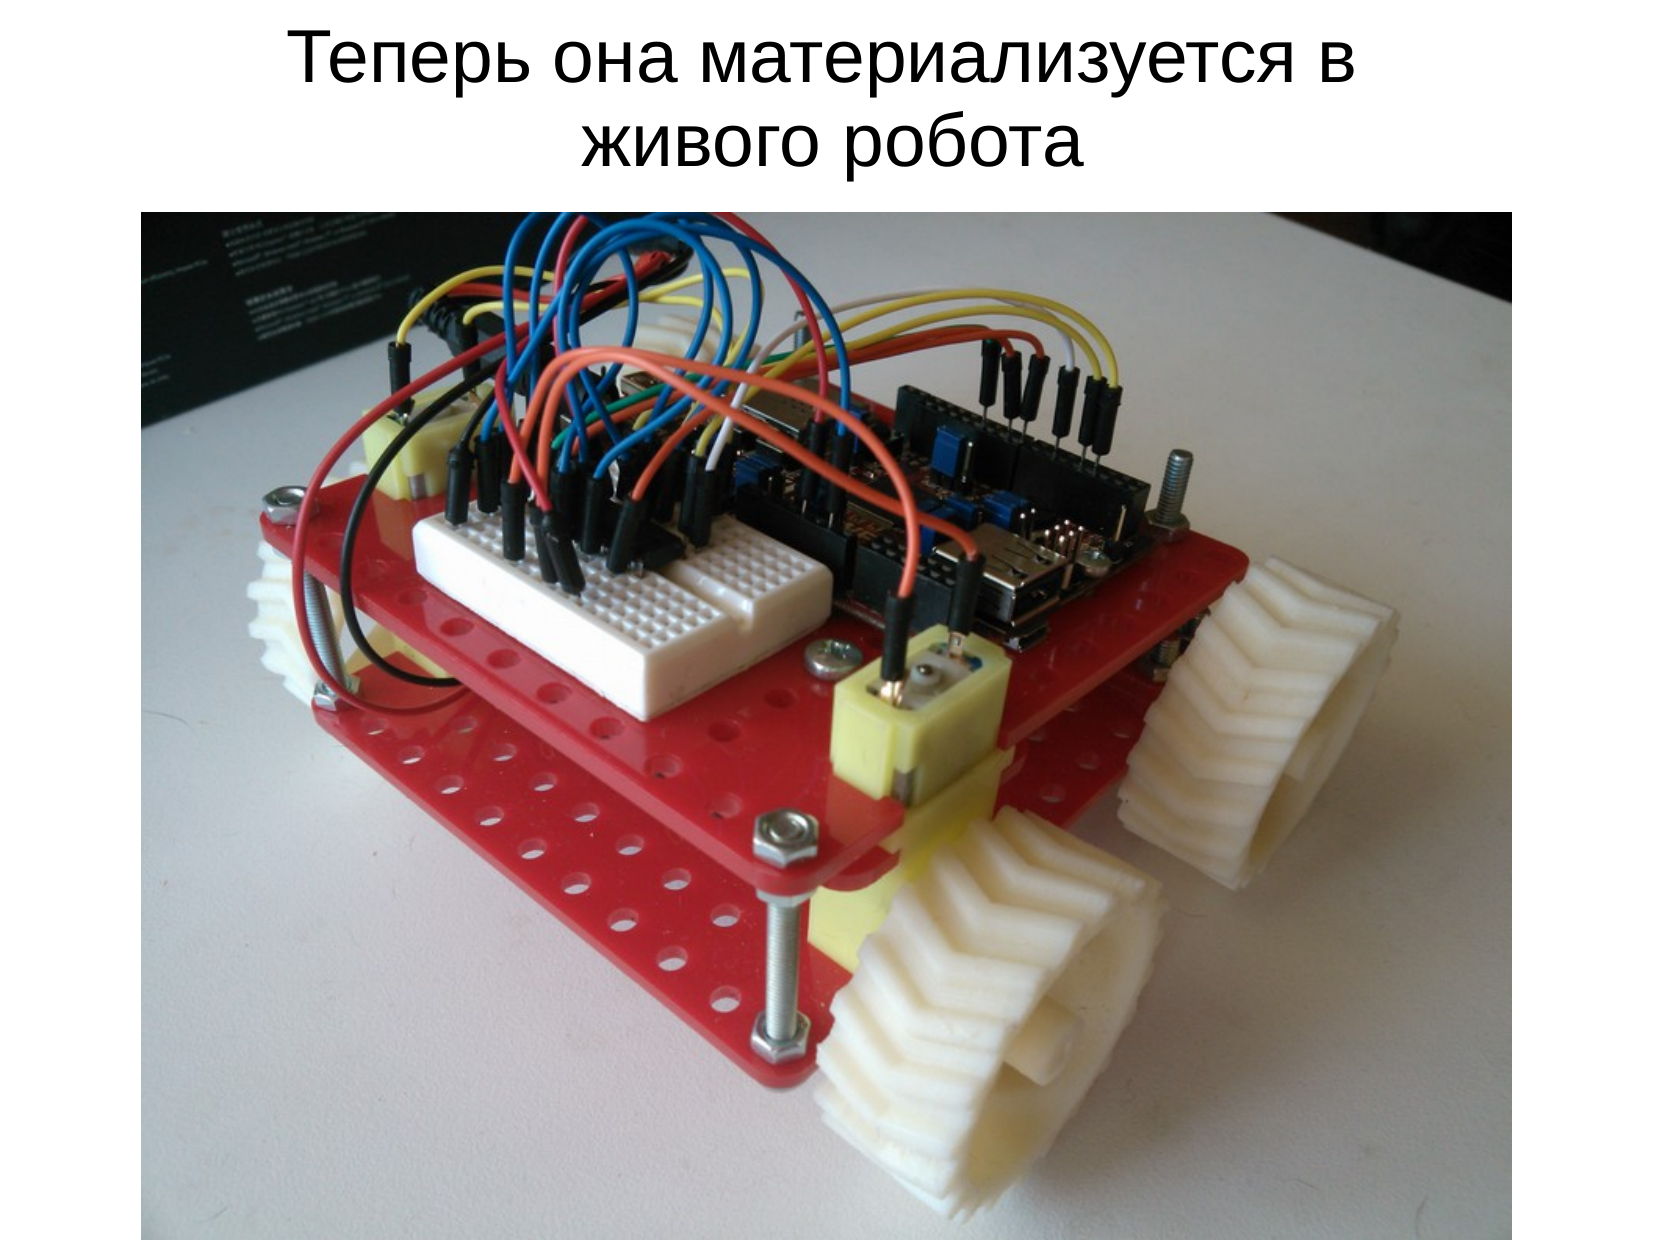

# Теперь она материализуется в живого робота